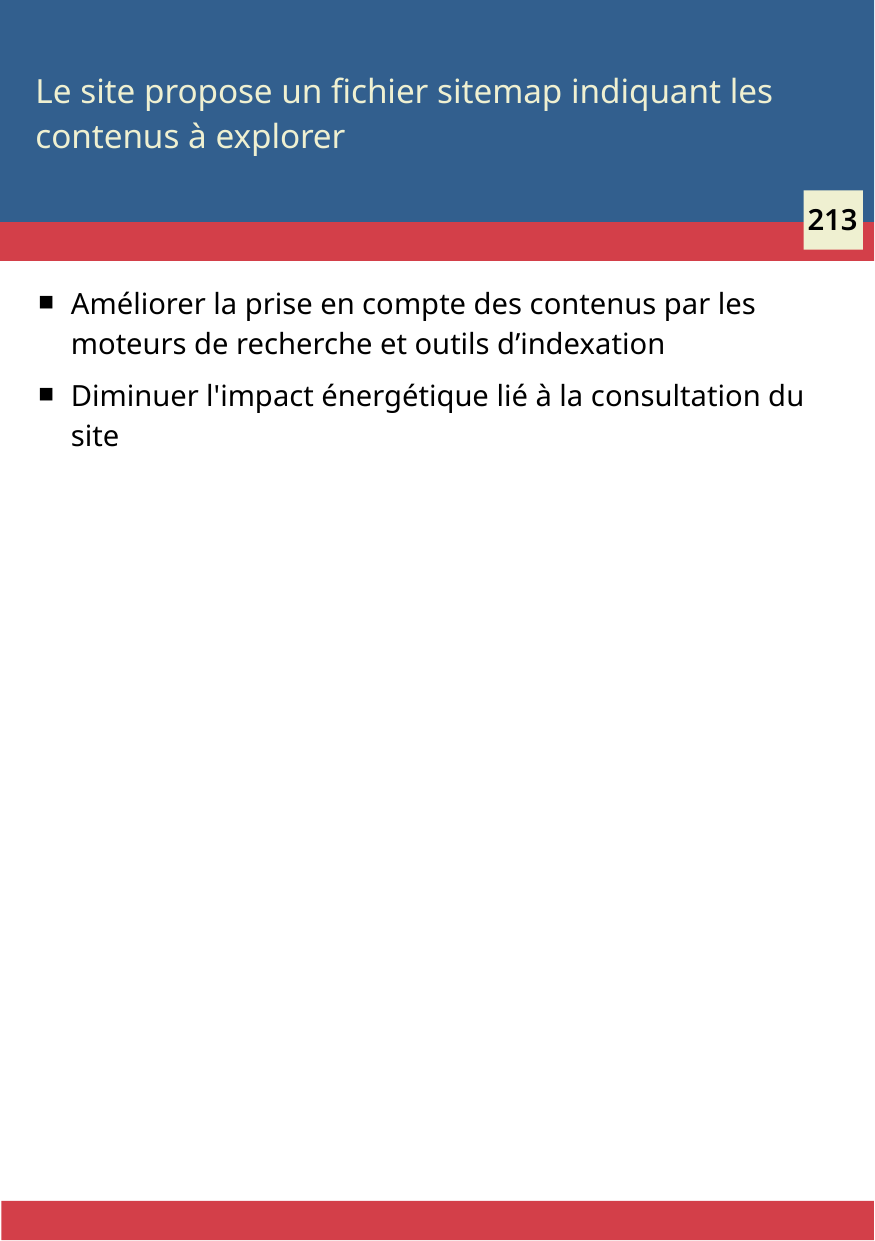

# Le site propose un fichier sitemap indiquant les contenus à explorer
213
Améliorer la prise en compte des contenus par les moteurs de recherche et outils d’indexation
Diminuer l'impact énergétique lié à la consultation du site